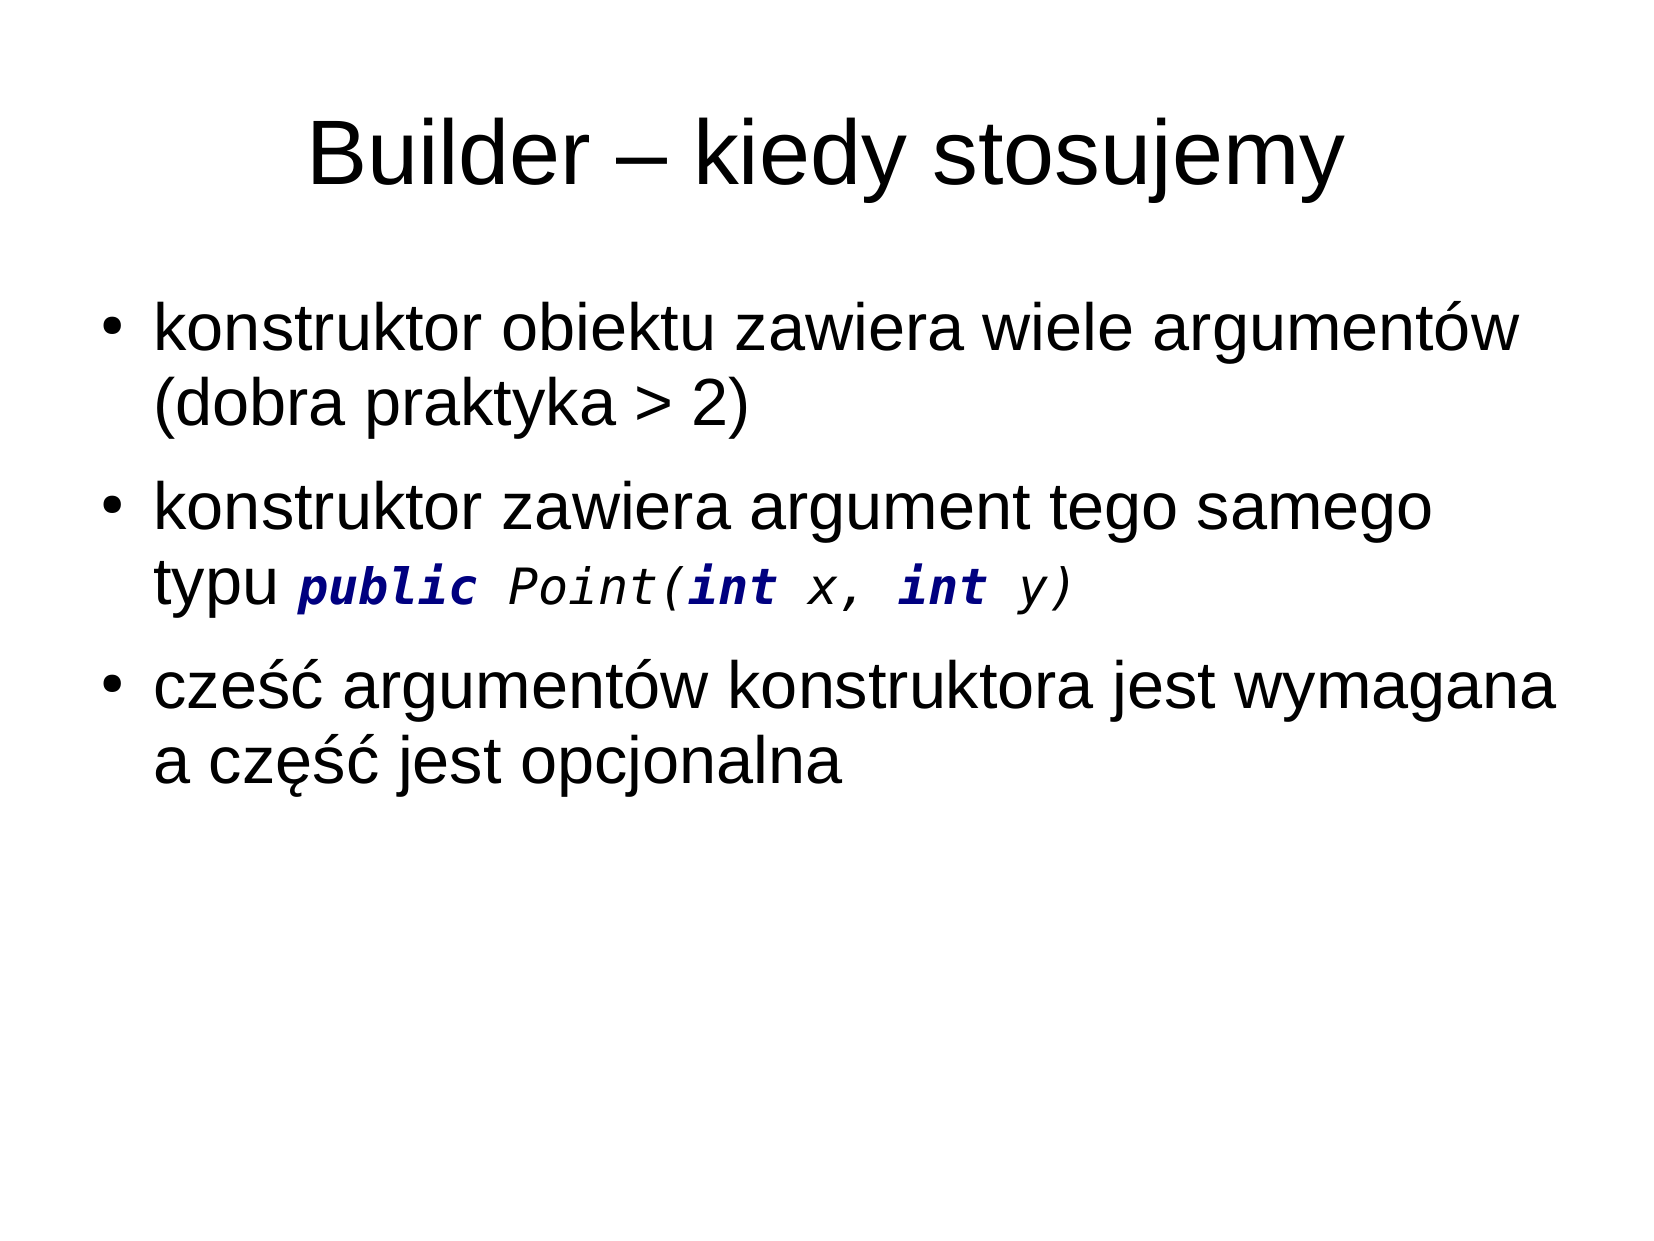

# Builder – kiedy stosujemy
konstruktor obiektu zawiera wiele argumentów (dobra praktyka > 2)
konstruktor zawiera argument tego samego typu public Point(int x, int y)
cześć argumentów konstruktora jest wymagana a część jest opcjonalna